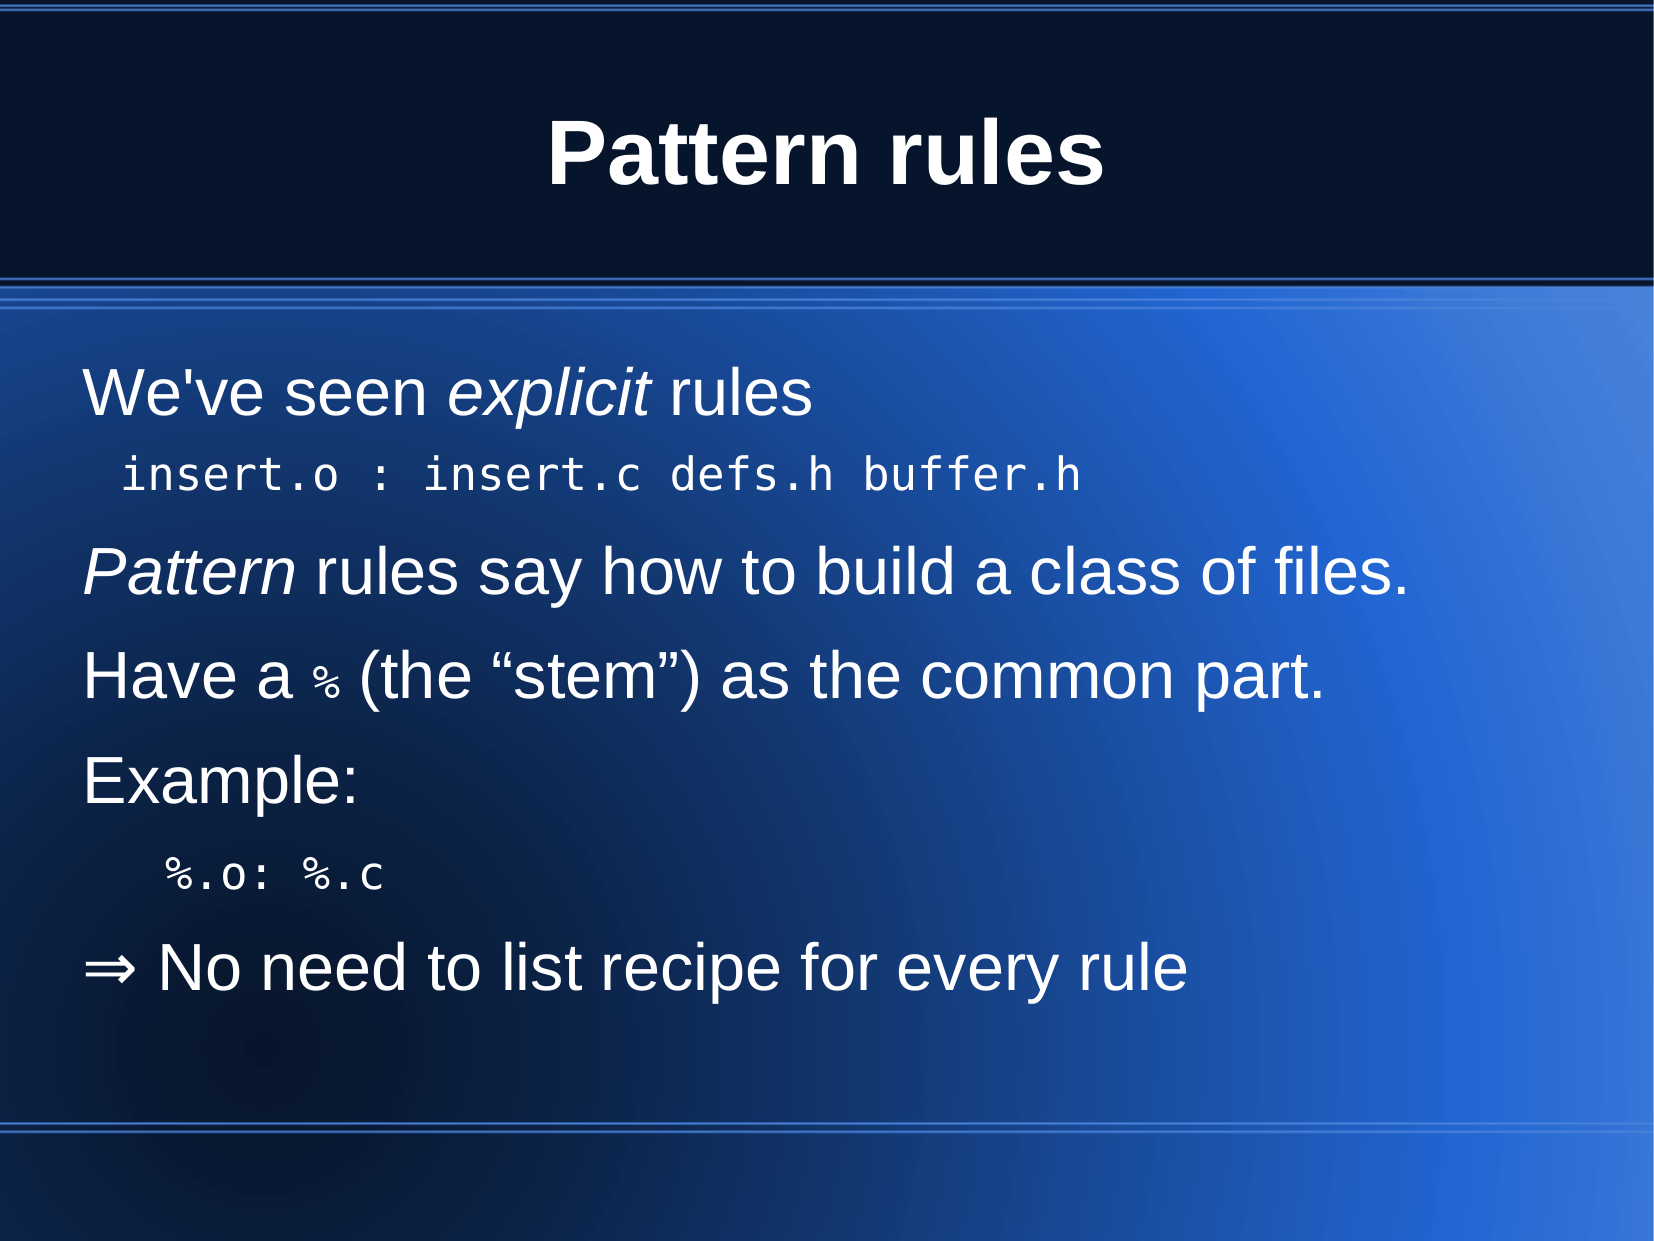

# Pattern rules
We've seen explicit rules
 insert.o : insert.c defs.h buffer.h
Pattern rules say how to build a class of files.
Have a % (the “stem”) as the common part.
Example:
 %.o: %.c
⇒ No need to list recipe for every rule